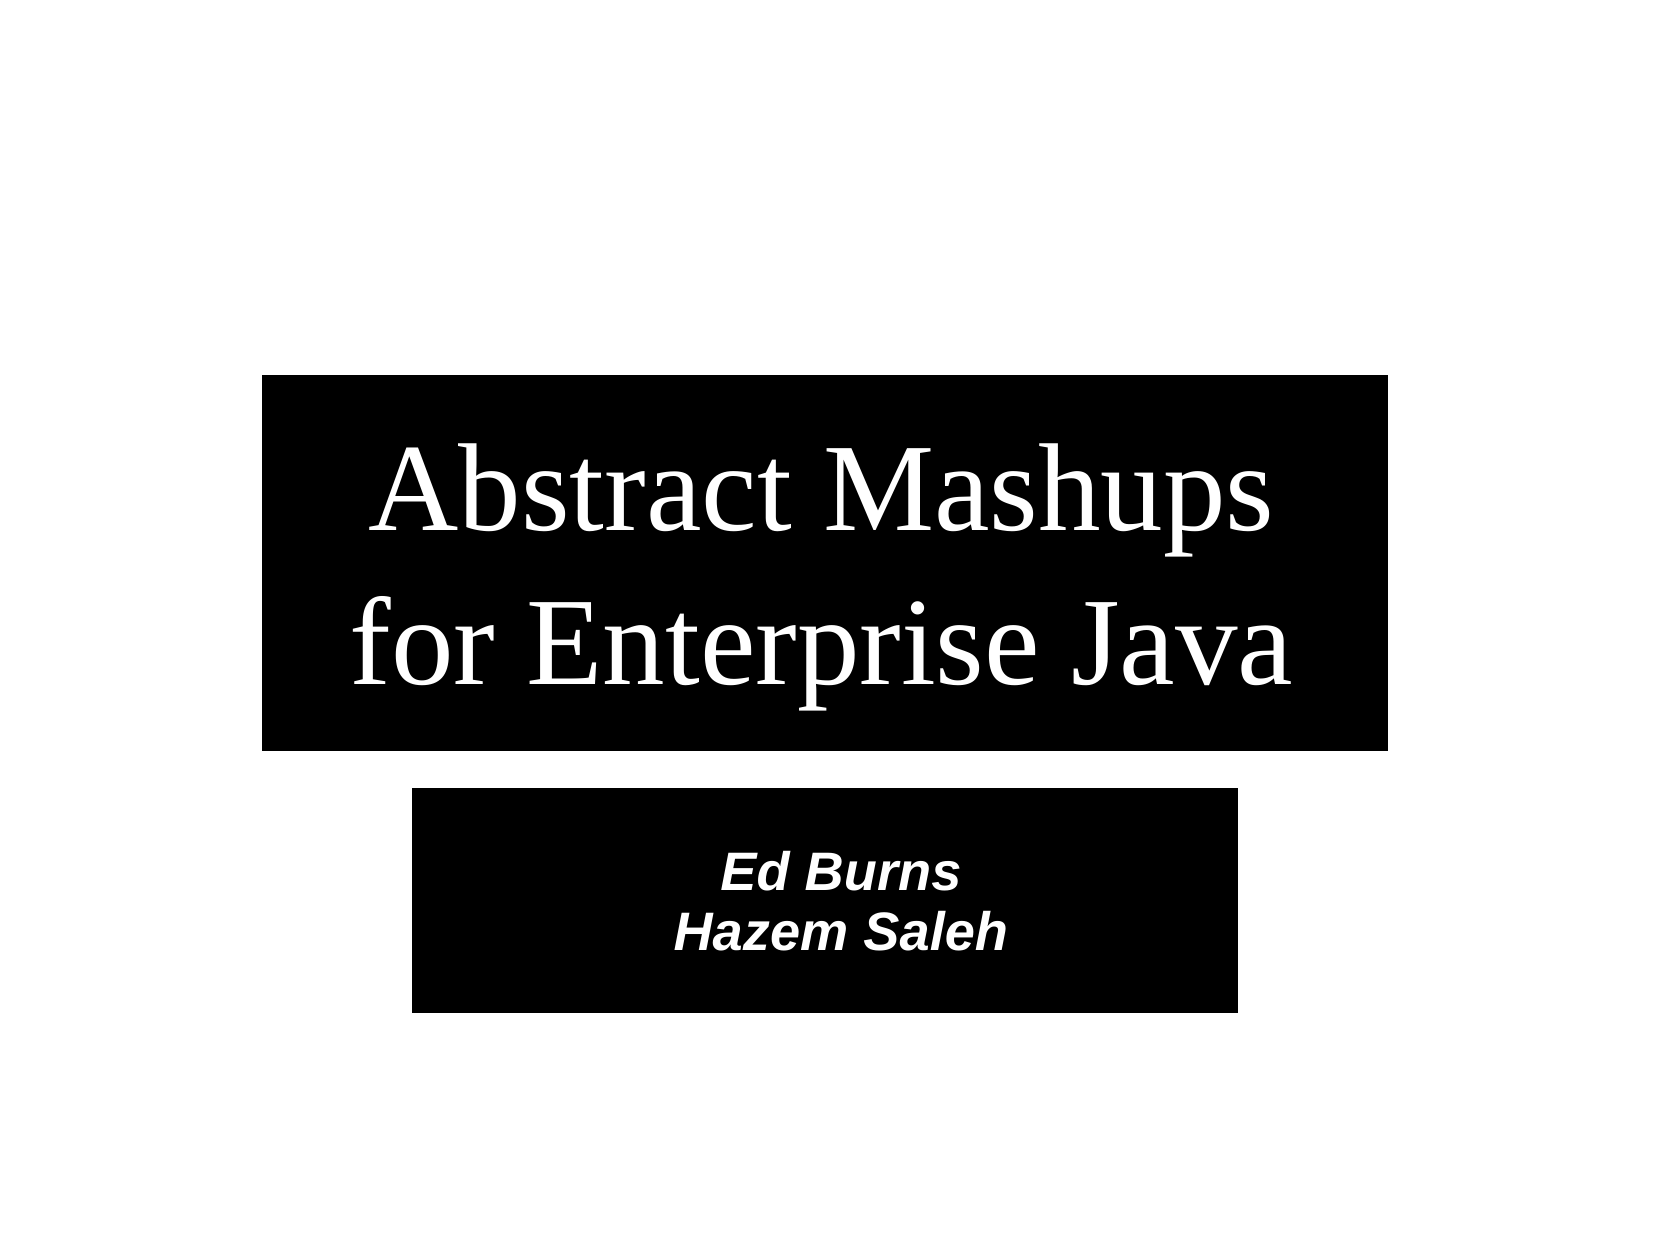

Abstract Mashups
for Enterprise Java
Ed Burns
Hazem Saleh